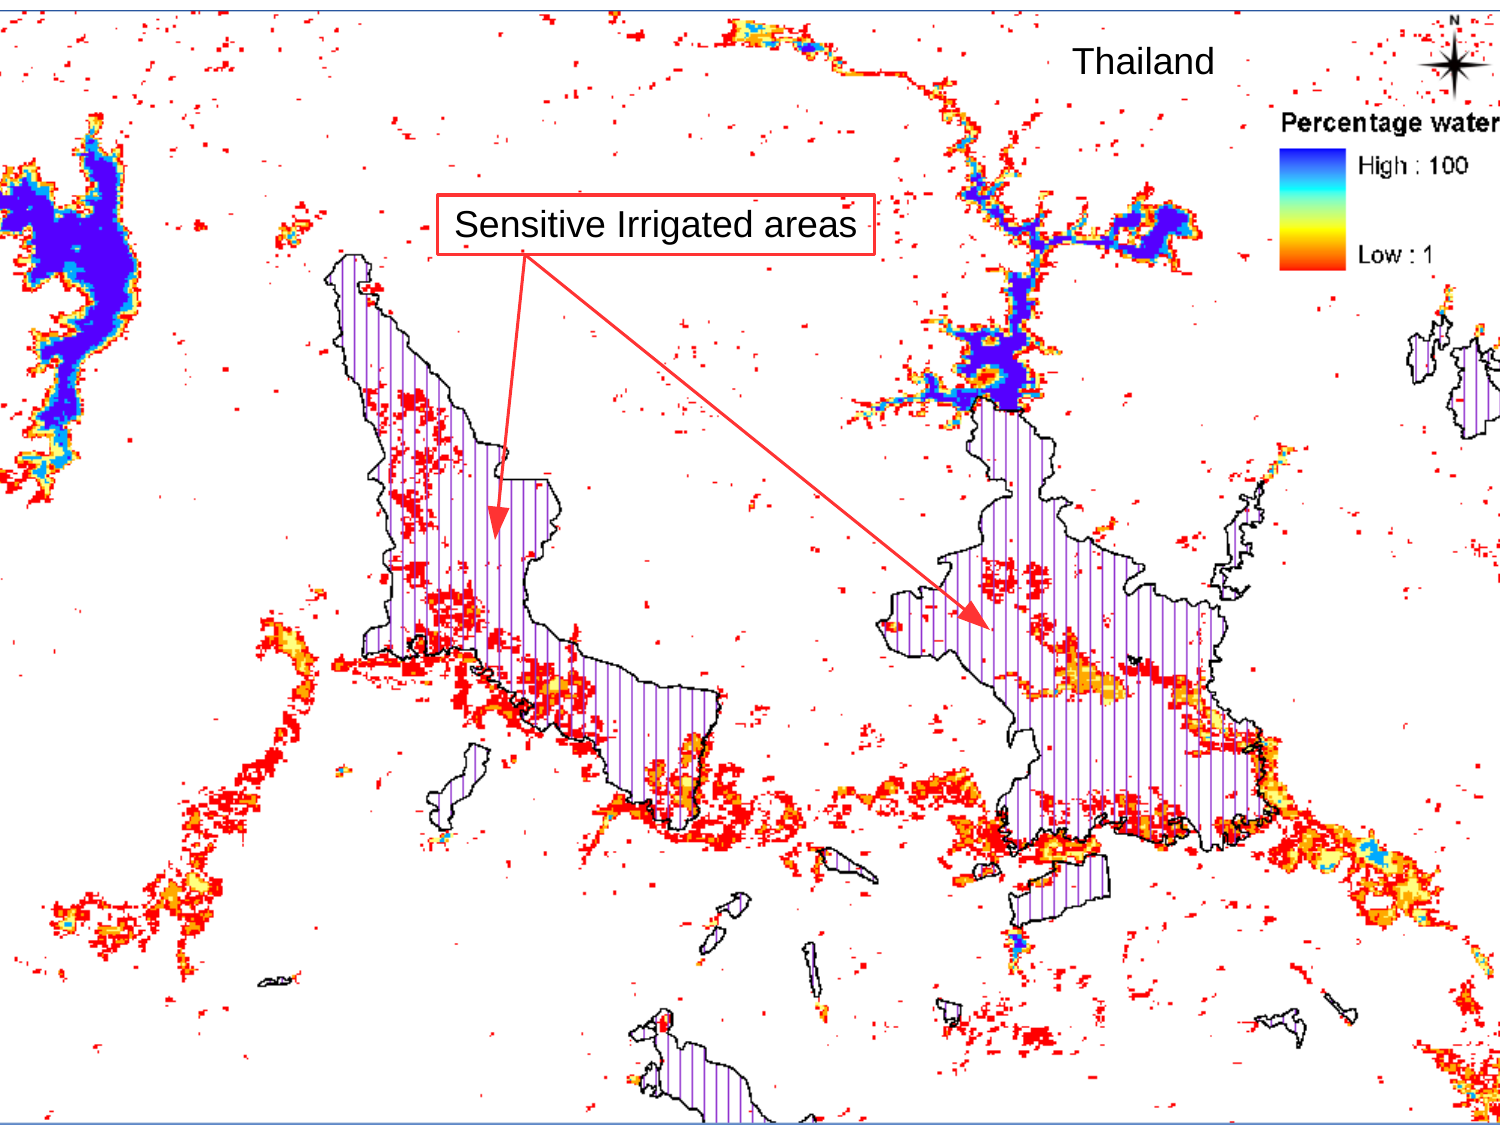

# TH: Irrigated areas
Thailand
Sensitive Irrigated areas